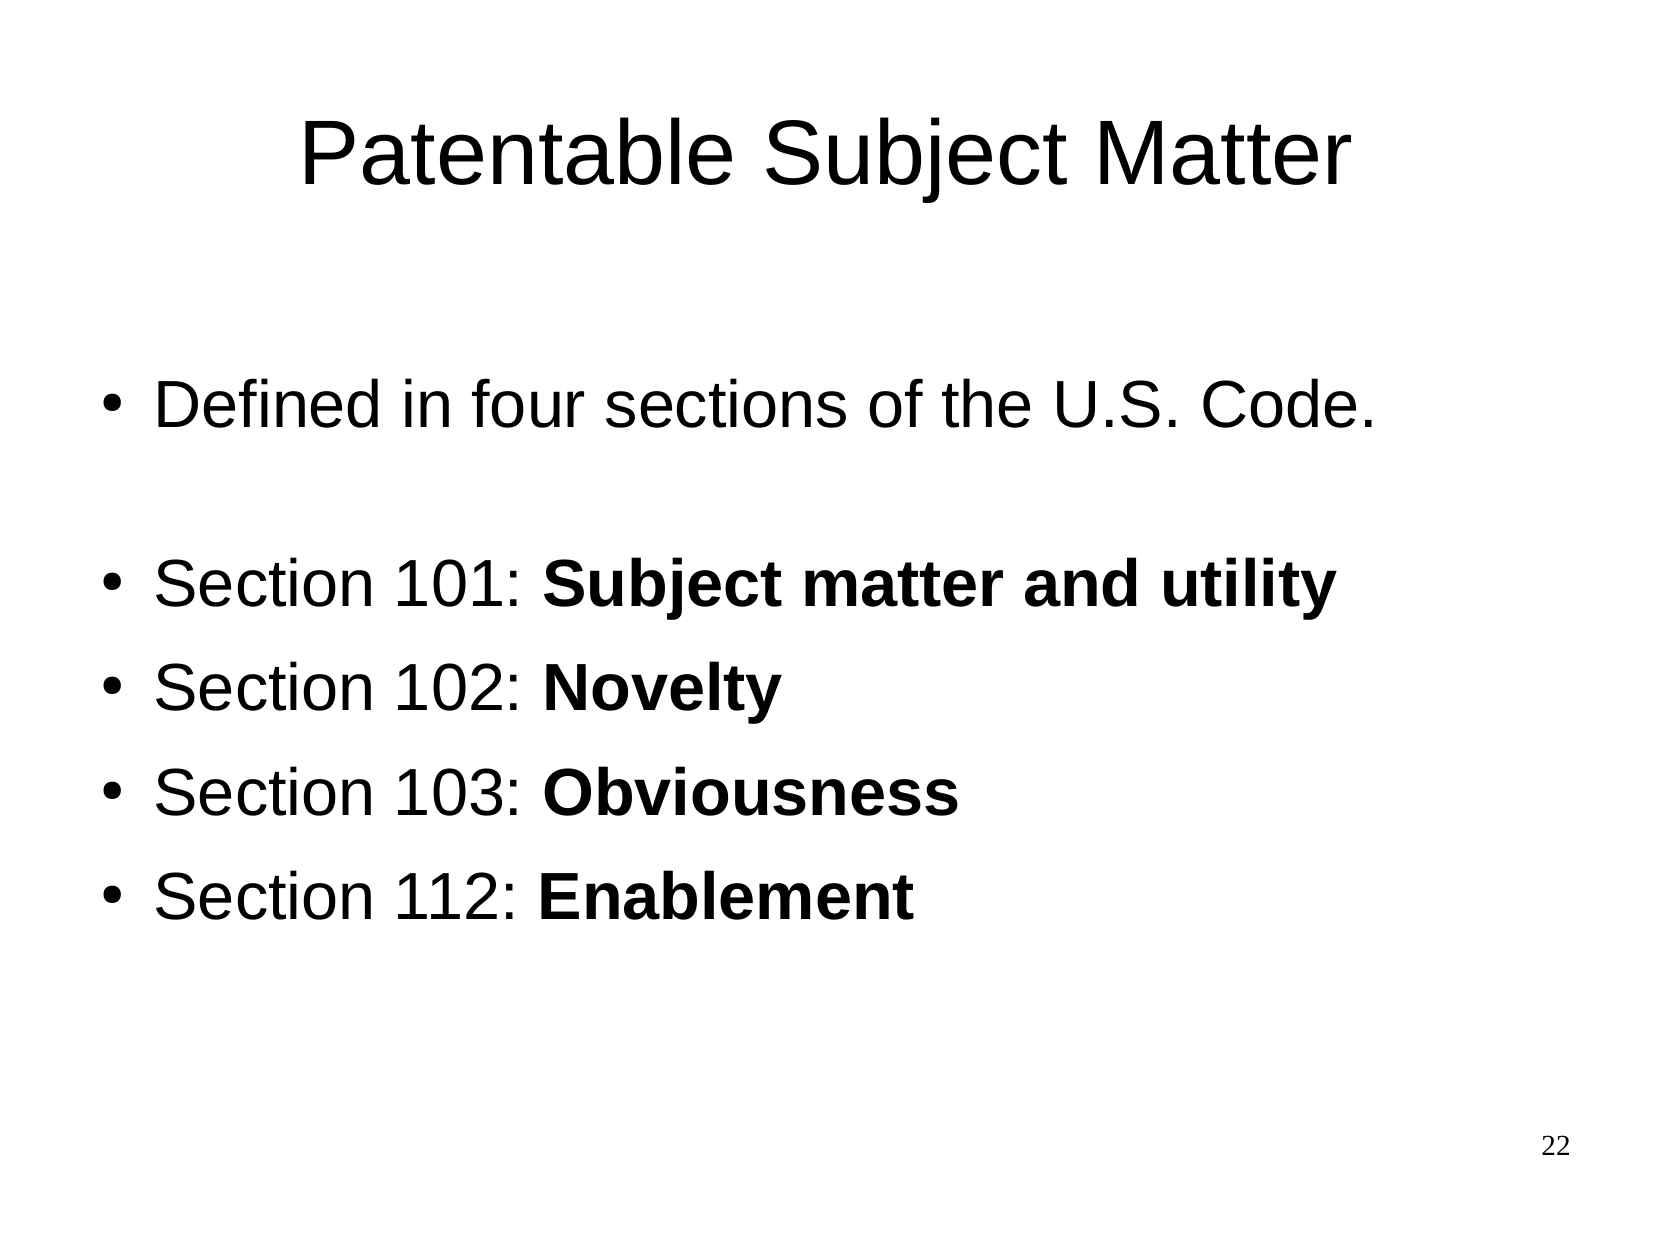

# Patentable Subject Matter
Defined in four sections of the U.S. Code.
Section 101: Subject matter and utility
Section 102: Novelty
Section 103: Obviousness
Section 112: Enablement
22